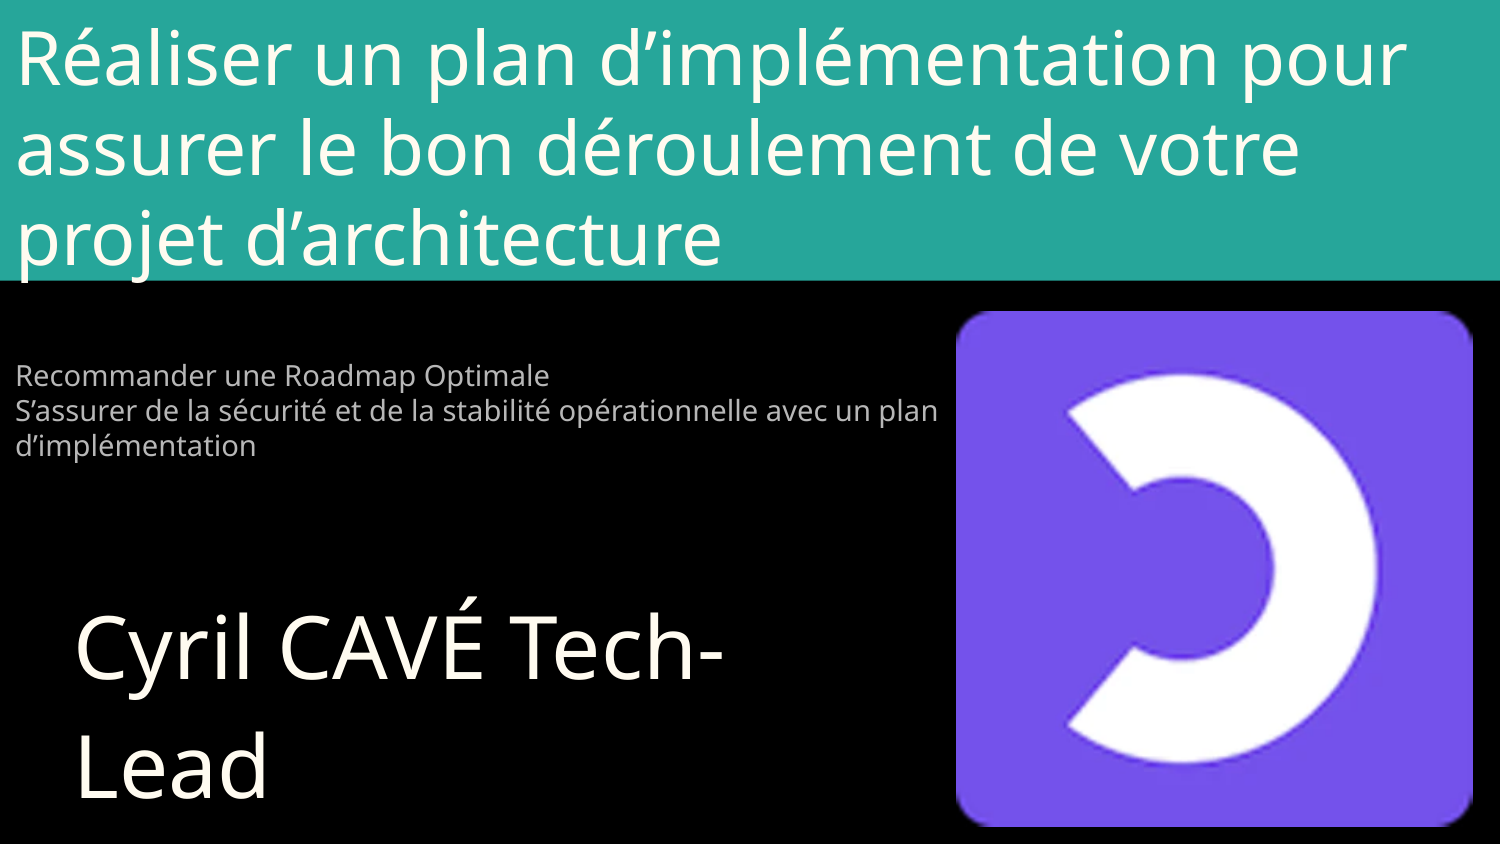

# Réaliser un plan d’implémentation pour assurer le bon déroulement de votre projet d’architecture
Recommander une Roadmap Optimale
S’assurer de la sécurité et de la stabilité opérationnelle avec un plan d’implémentation
Cyril CAVÉ Tech-Lead